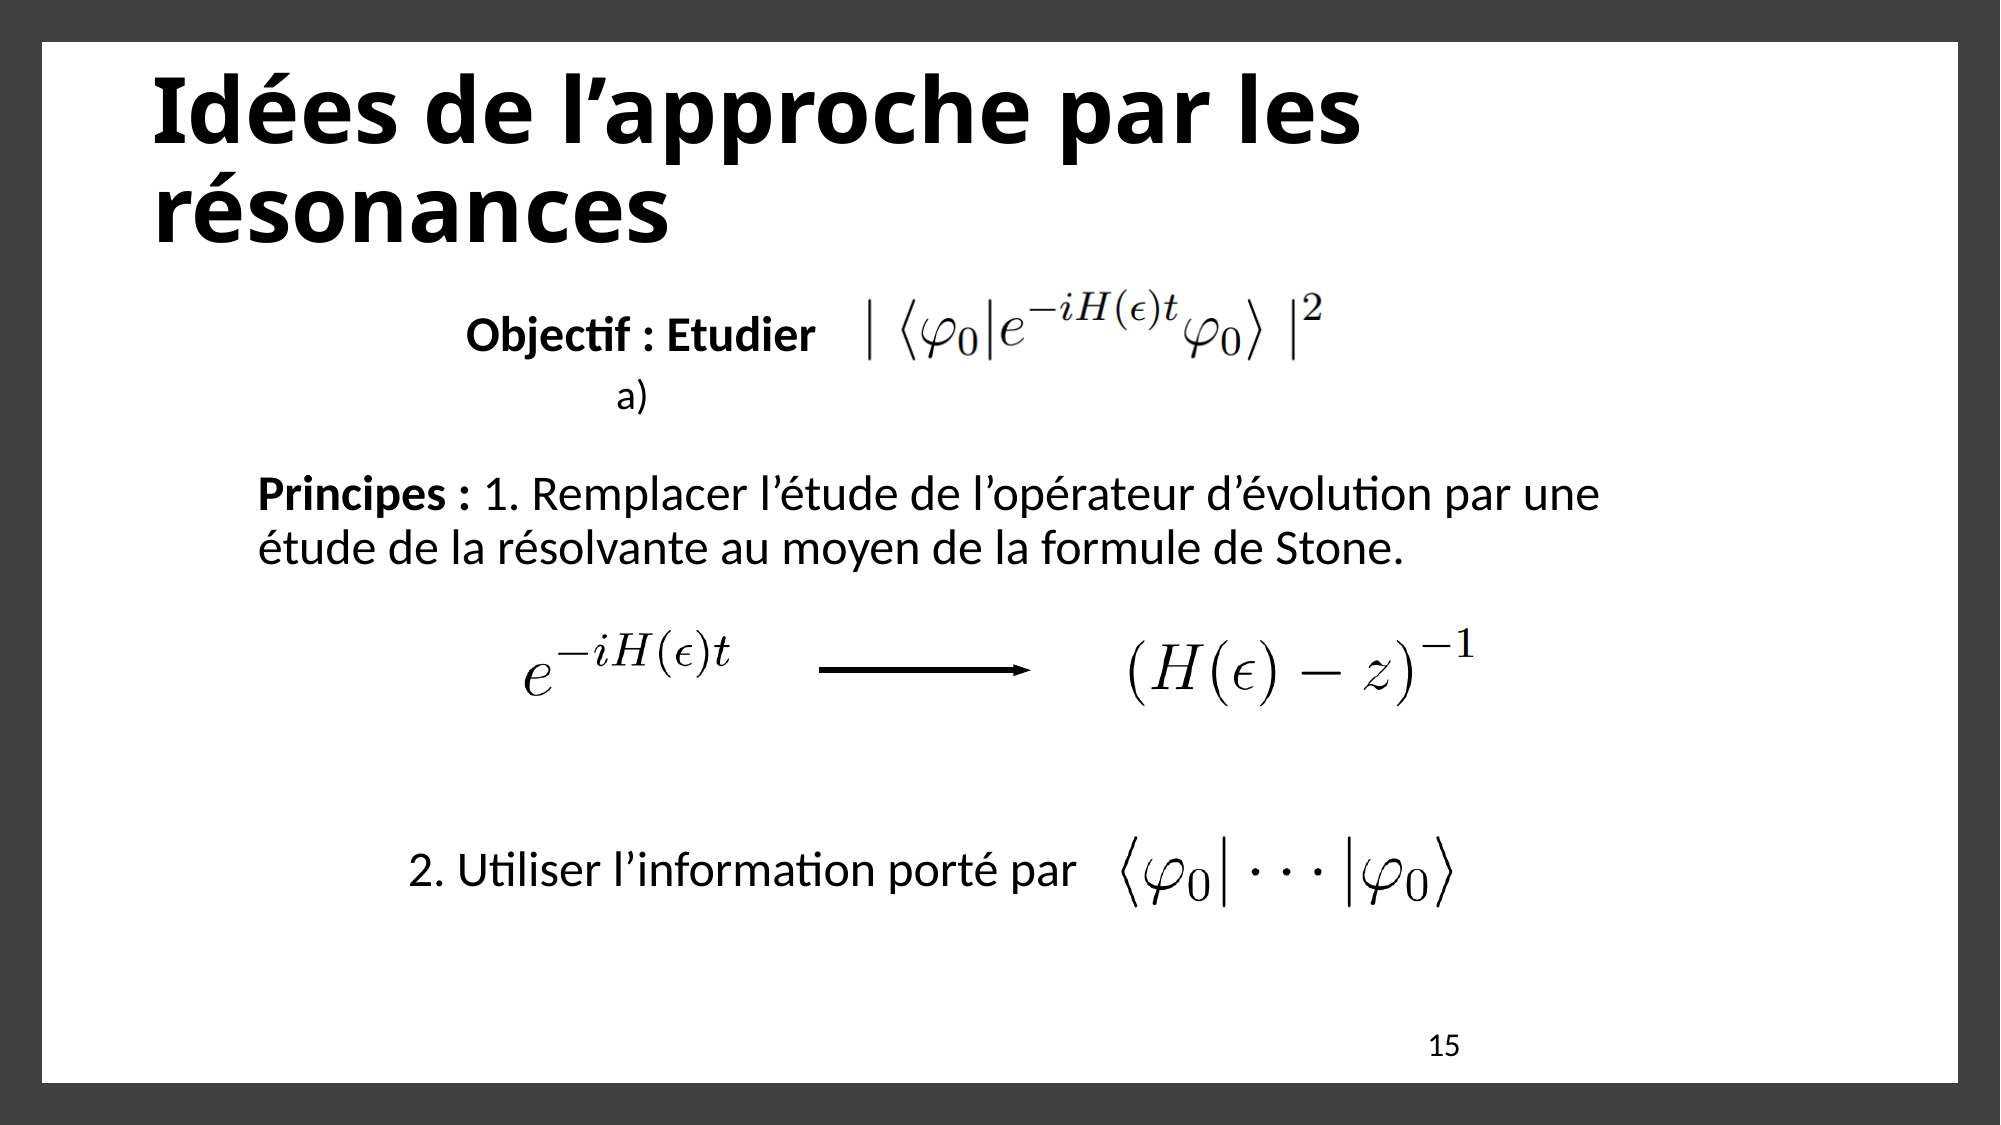

# Idées de l’approche par les résonances
Objectif : Etudier
Principes : 1. Remplacer l’étude de l’opérateur d’évolution par une étude de la résolvante au moyen de la formule de Stone.
		2. Utiliser l’information porté par
15